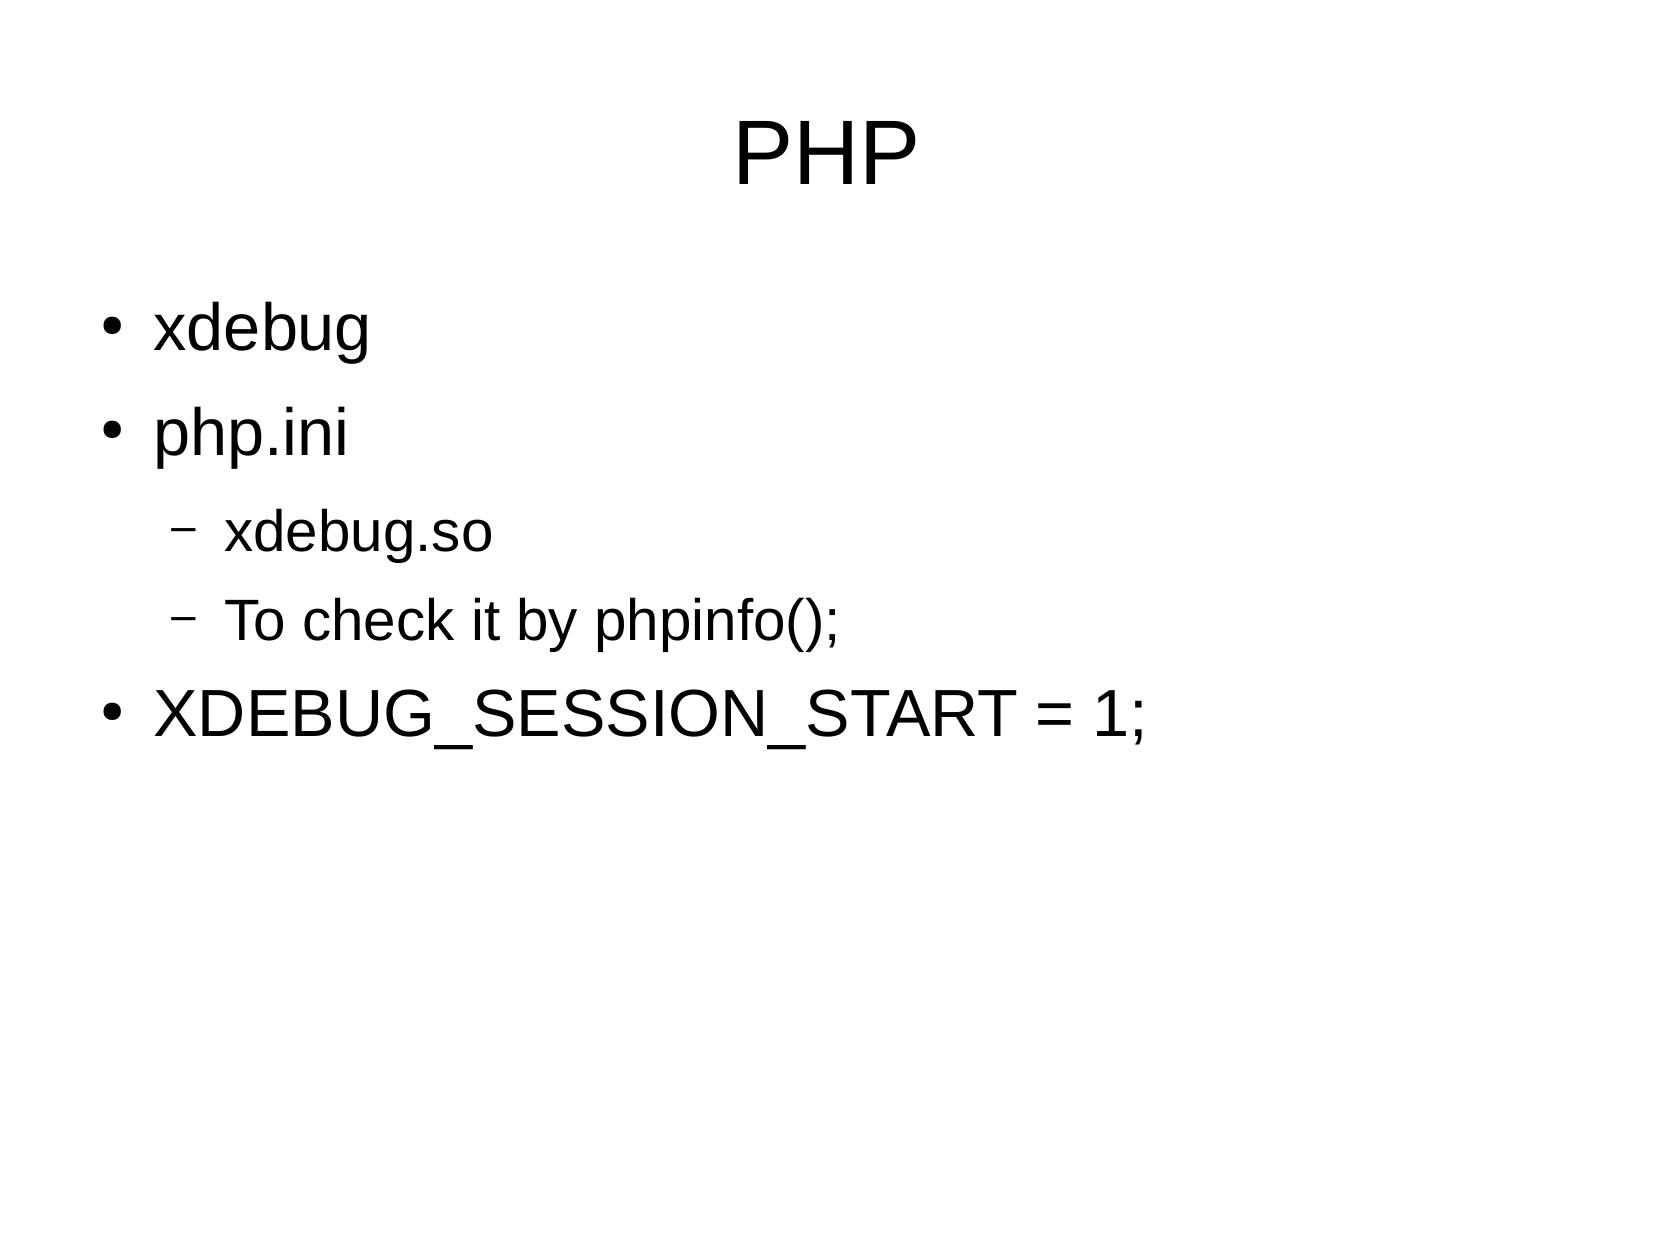

# PHP
xdebug
php.ini
xdebug.so
To check it by phpinfo();
XDEBUG_SESSION_START = 1;